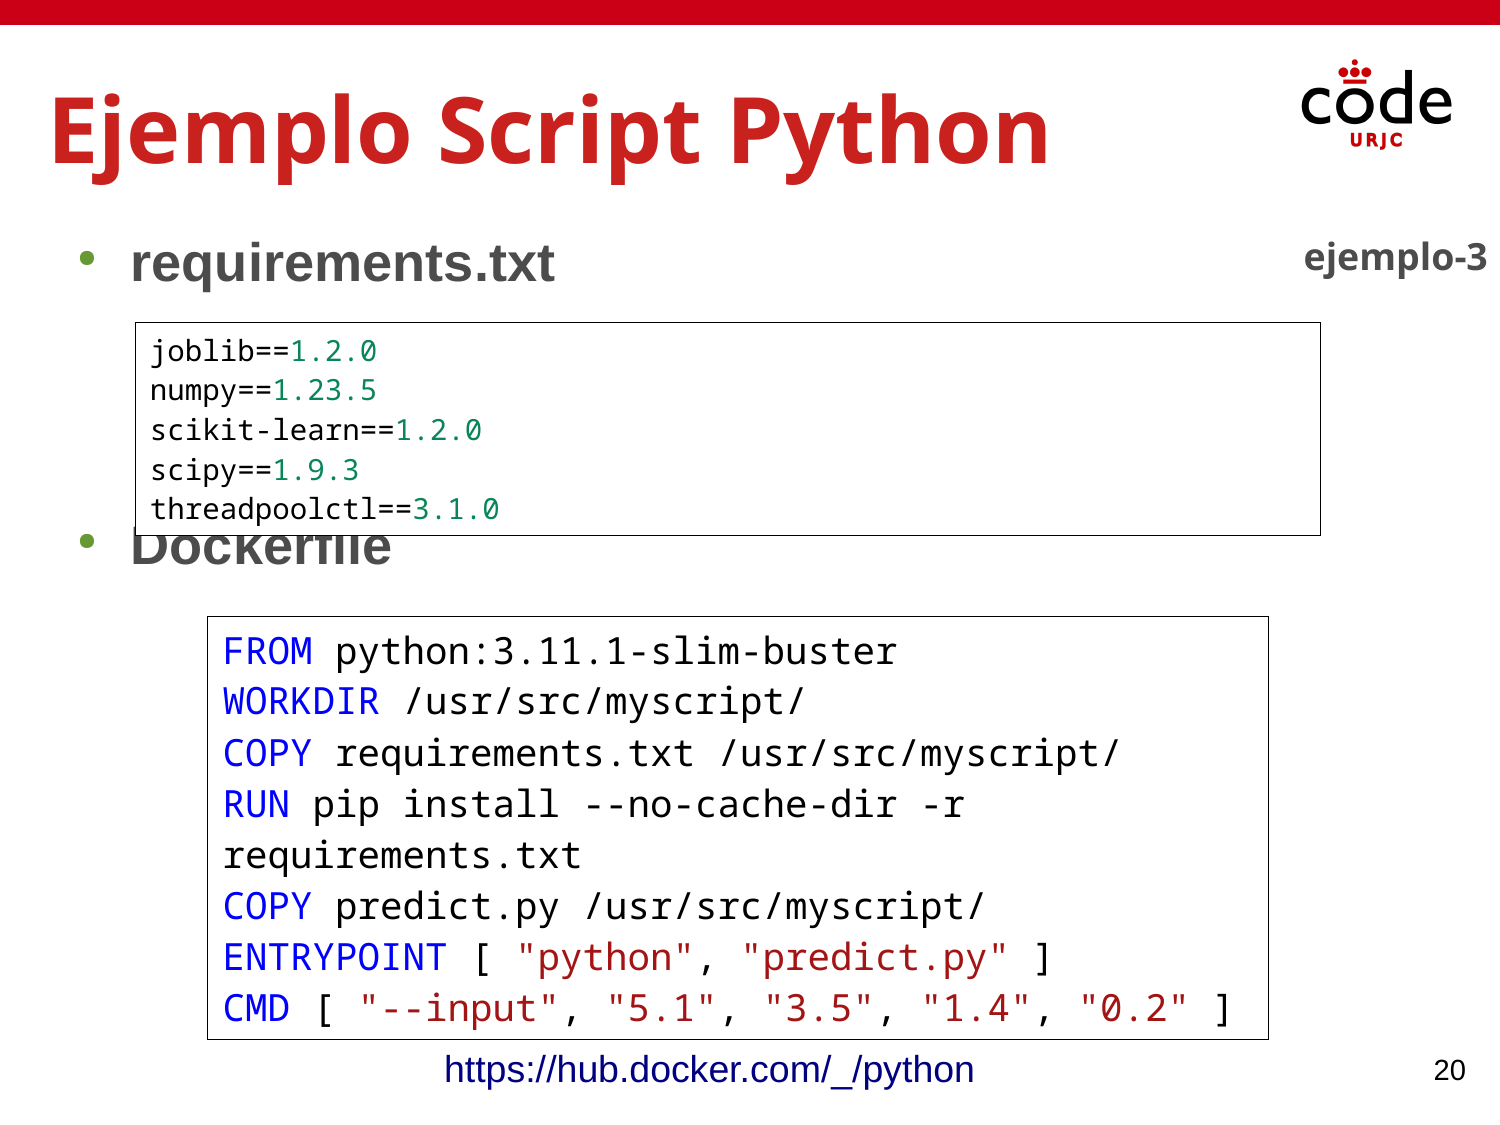

# Ejemplo Script Python
requirements.txt
Dockerfile
ejemplo-3
joblib==1.2.0
numpy==1.23.5
scikit-learn==1.2.0
scipy==1.9.3
threadpoolctl==3.1.0
FROM python:3.11.1-slim-buster
WORKDIR /usr/src/myscript/
COPY requirements.txt /usr/src/myscript/
RUN pip install --no-cache-dir -r requirements.txt
COPY predict.py /usr/src/myscript/
ENTRYPOINT [ "python", "predict.py" ]
CMD [ "--input", "5.1", "3.5", "1.4", "0.2" ]
https://hub.docker.com/_/python